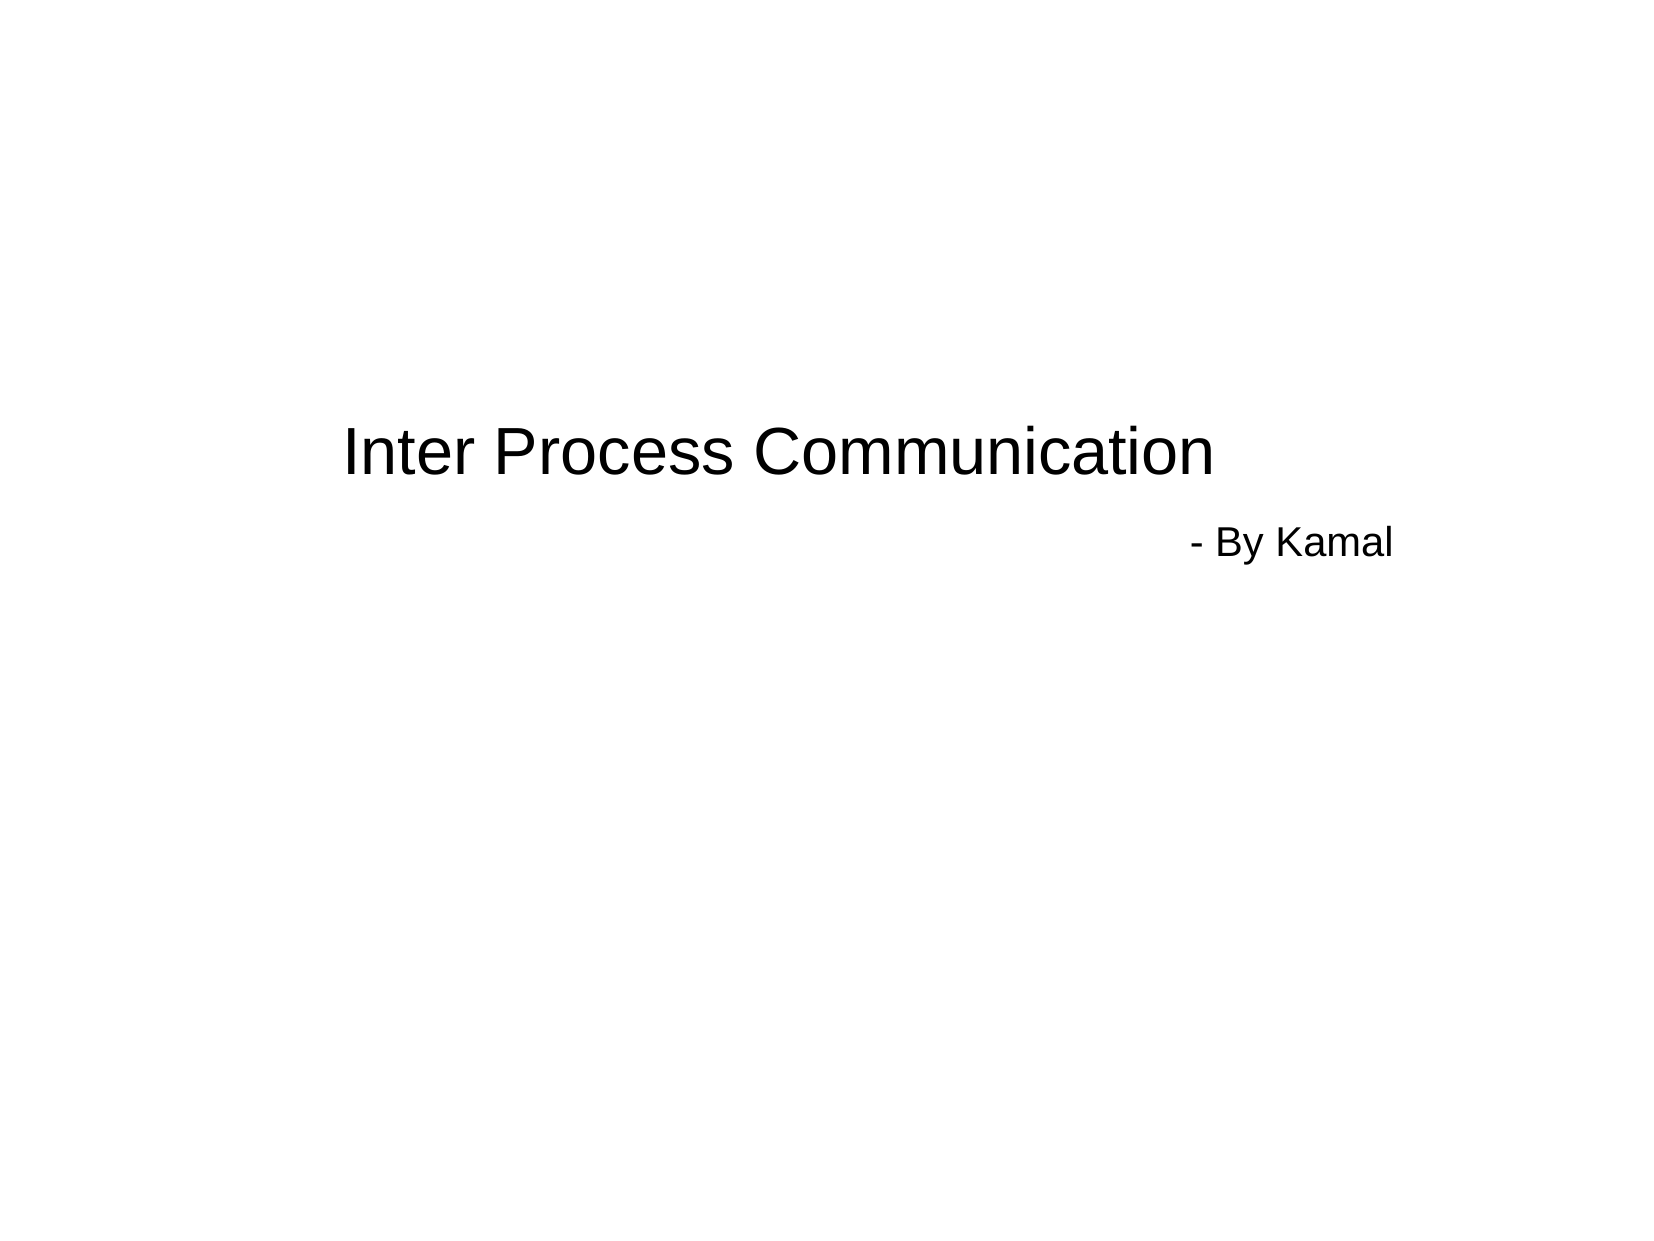

# Inter Process Communication
- By Kamal